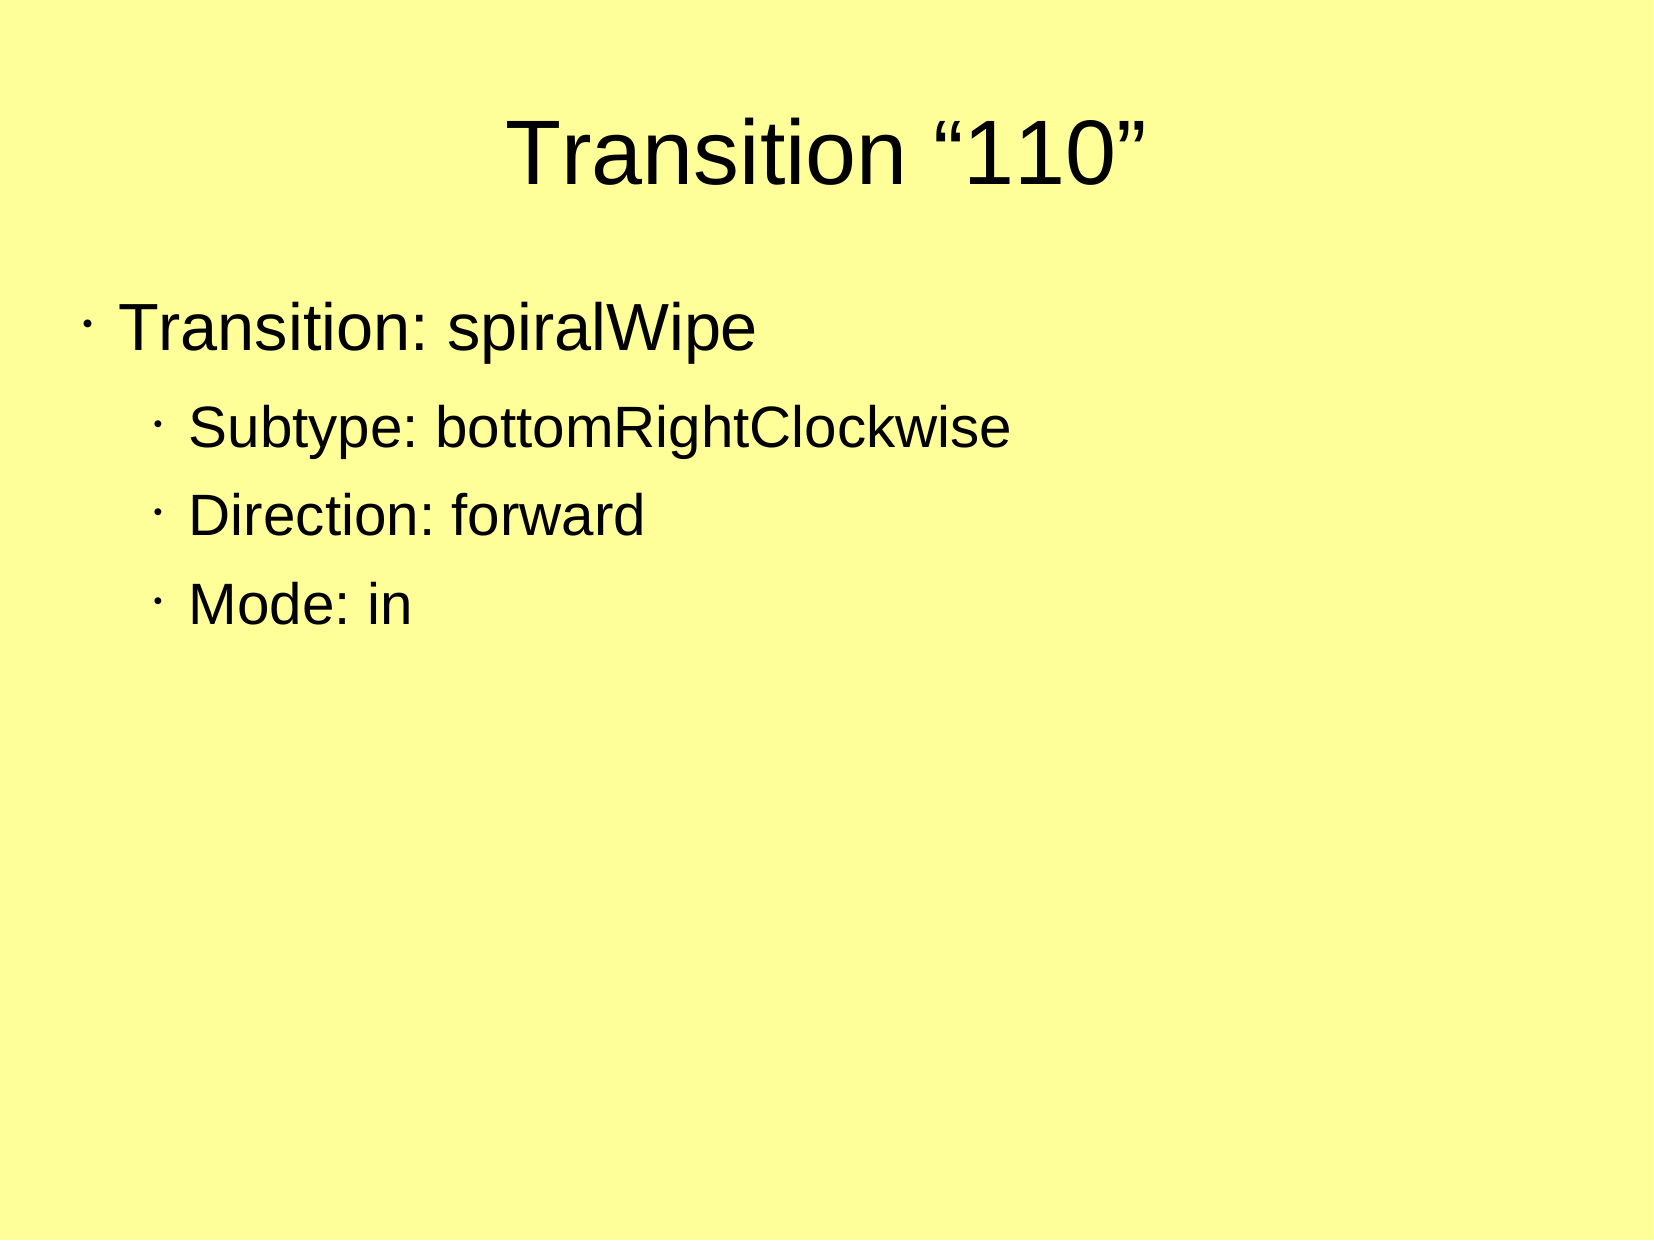

# Transition “110”
Transition: spiralWipe
Subtype: bottomRightClockwise
Direction: forward
Mode: in